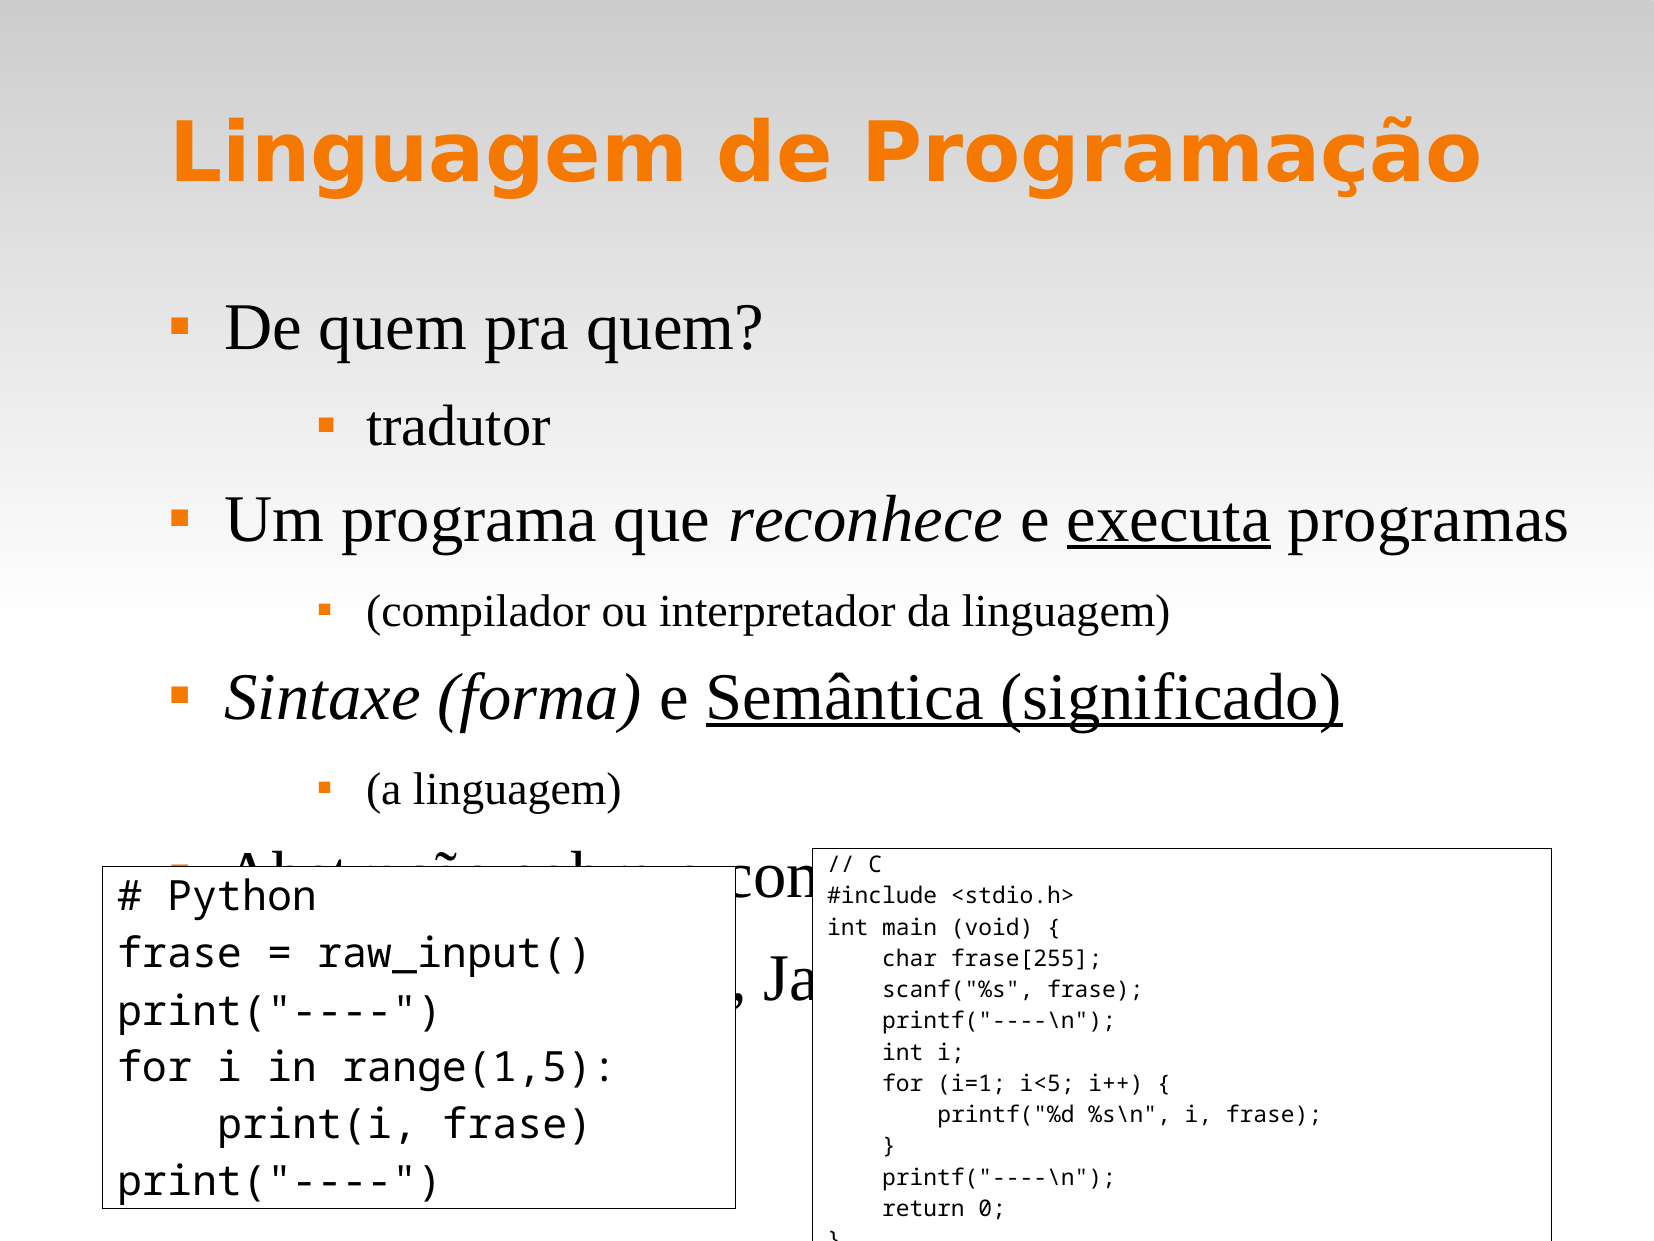

# Linguagem de Programação
De quem pra quem?
tradutor
Um programa que reconhece e executa programas
(compilador ou interpretador da linguagem)
Sintaxe (forma) e Semântica (significado)
(a linguagem)
Abstração sobre o computador
C, C++, Java, PHP, JavaScript, Python
// C
#include <stdio.h>
int main (void) {
 char frase[255];
 scanf("%s", frase);
 printf("----\n");
 int i;
 for (i=1; i<5; i++) {
 printf("%d %s\n", i, frase);
 }
 printf("----\n");
 return 0;
}
# Python
frase = raw_input()
print("----")
for i in range(1,5):
 print(i, frase)
print("----")